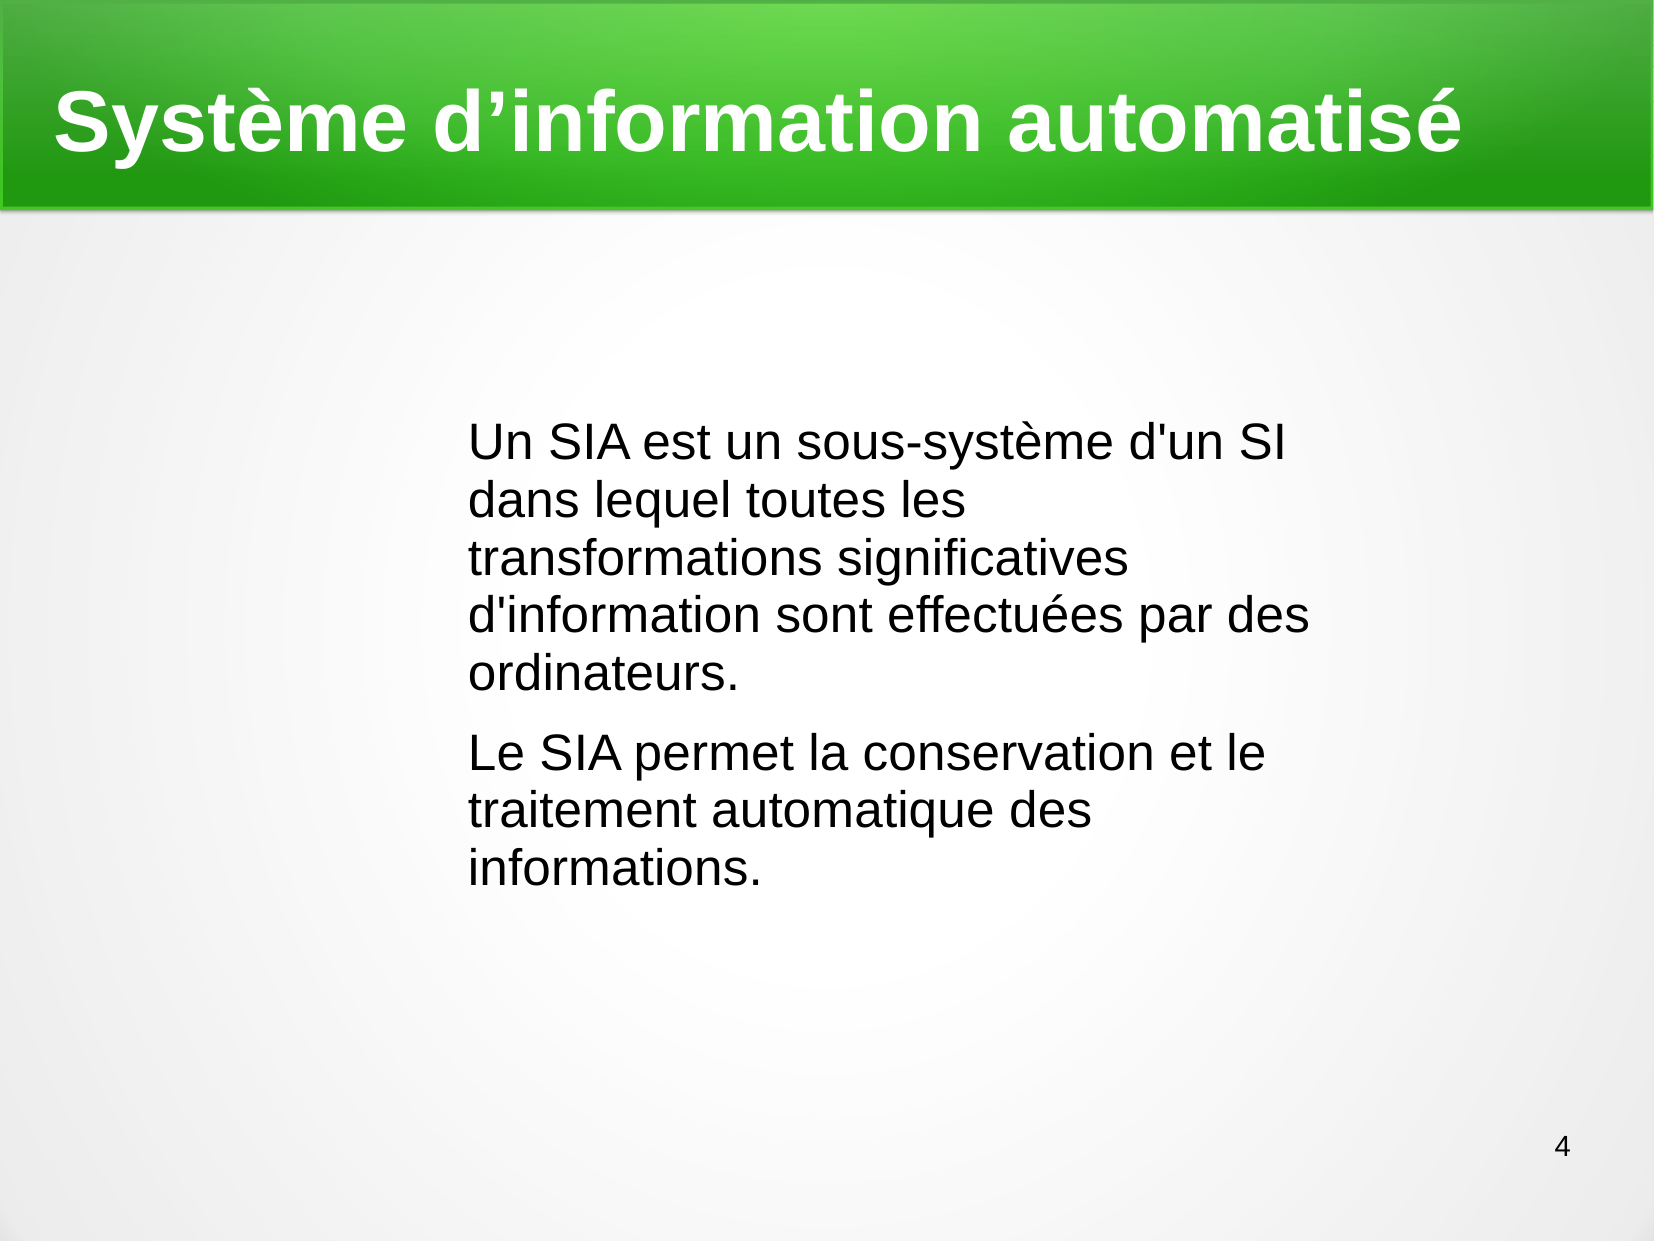

# Système d’information automatisé
Un SIA est un sous-système d'un SI dans lequel toutes les transformations significatives d'information sont effectuées par des ordinateurs.
Le SIA permet la conservation et le traitement automatique des informations.
4